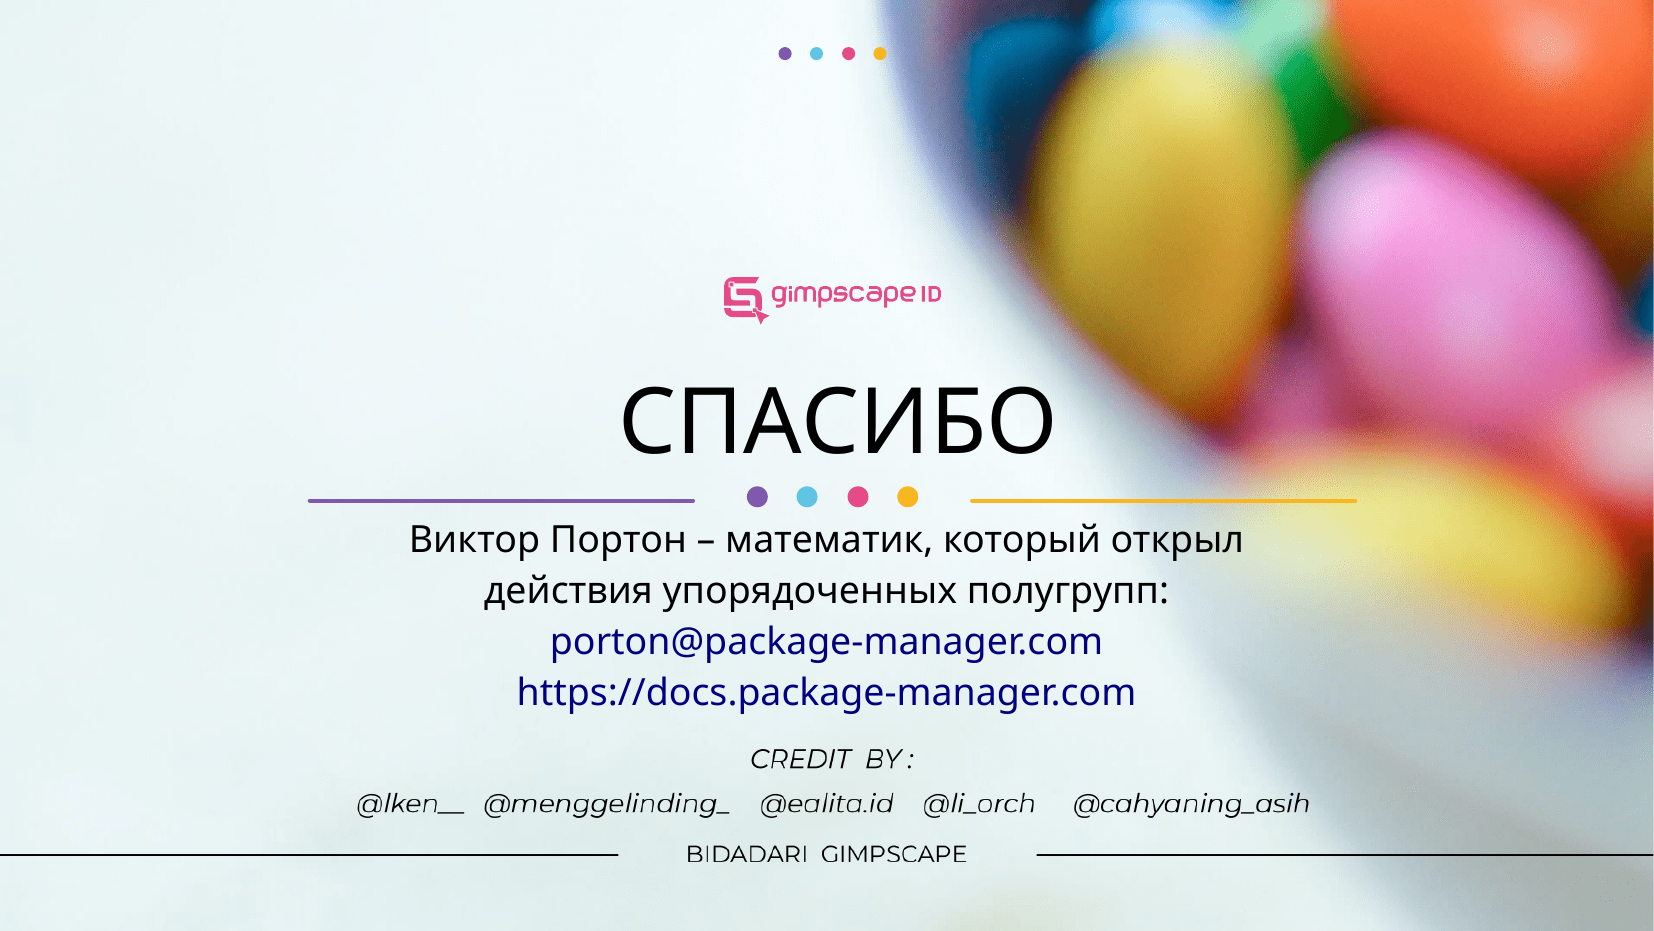

# СПАСИБО
Виктор Портон – математик, который открыл
действия упорядоченных полугрупп:
porton@package-manager.com
https://docs.package-manager.com